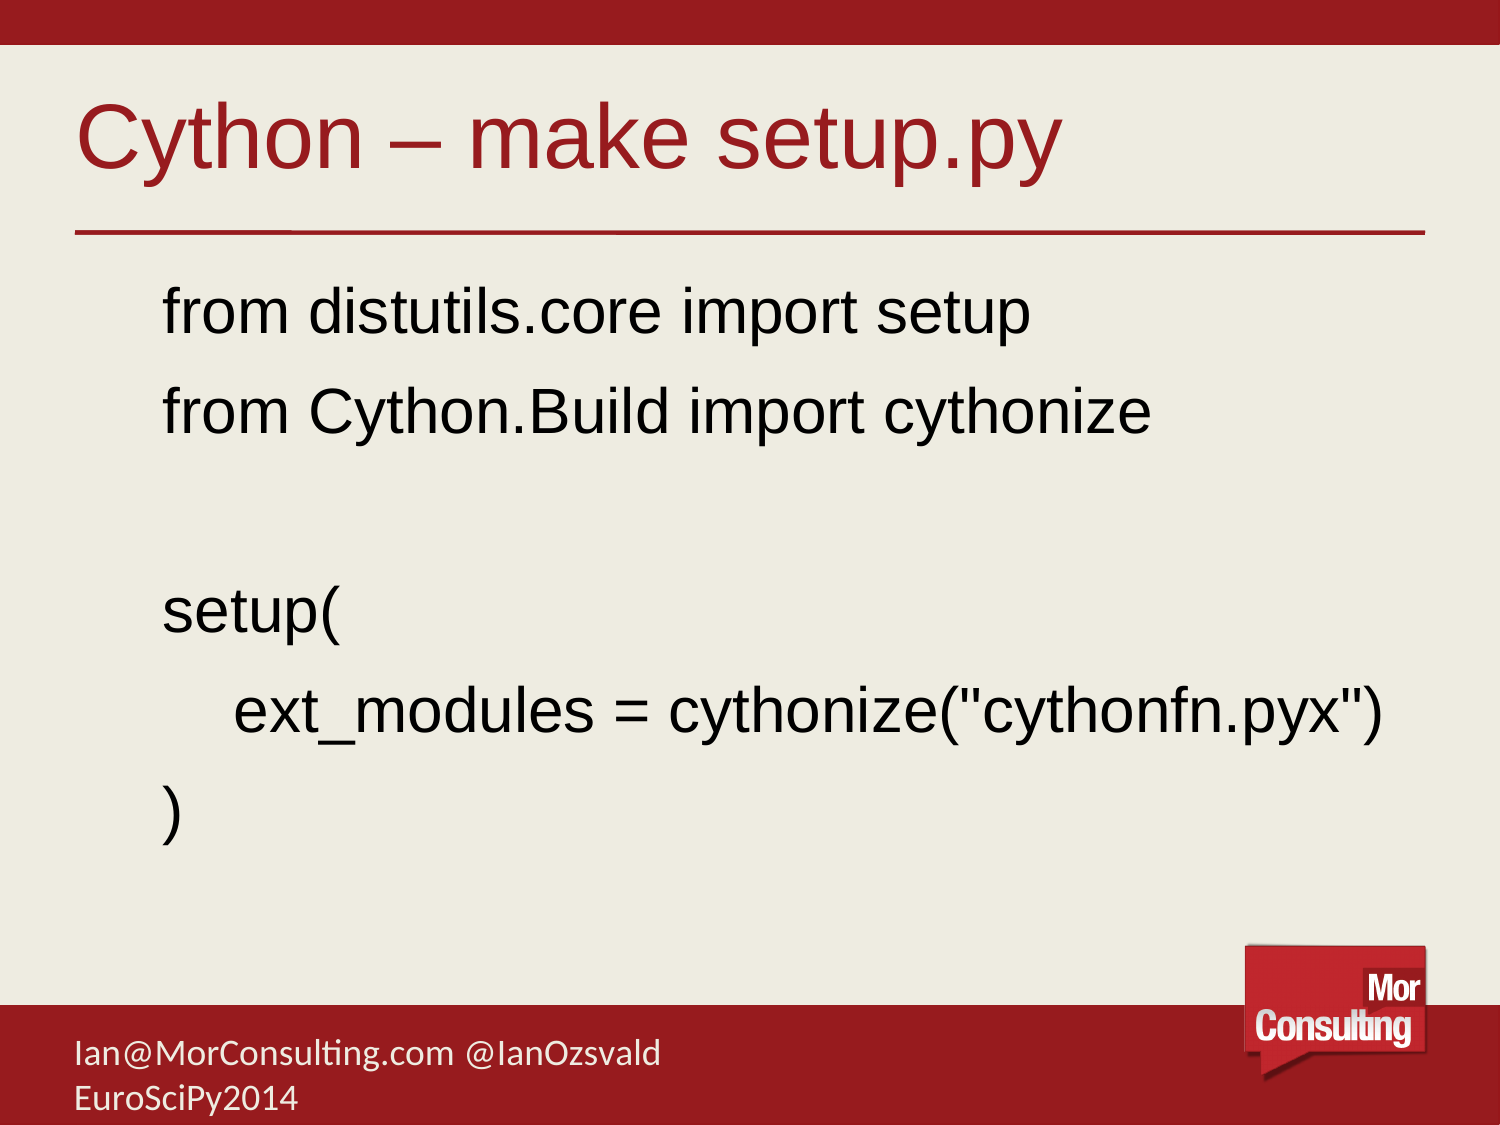

# Cython – make setup.py
from distutils.core import setup
from Cython.Build import cythonize
setup(
 ext_modules = cythonize("cythonfn.pyx")
)